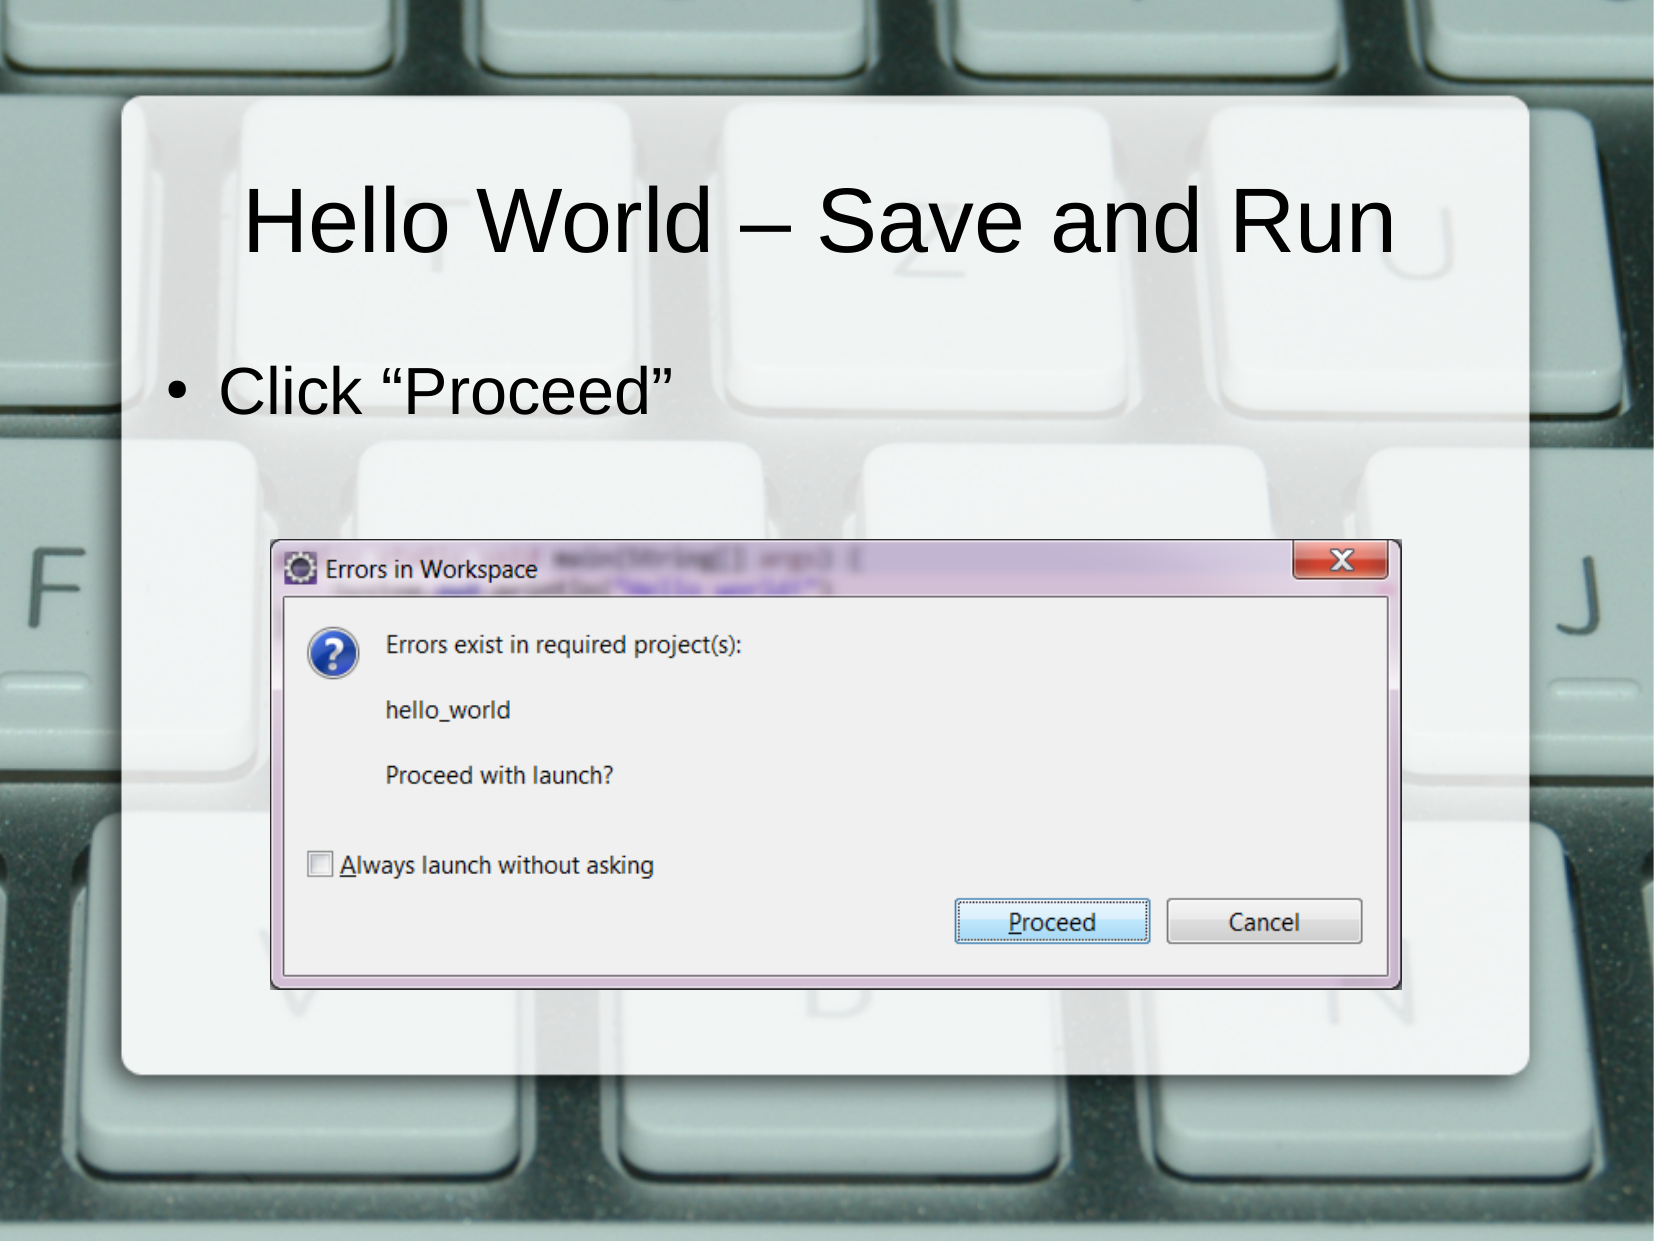

# Hello World – Save and Run
Click “Proceed”